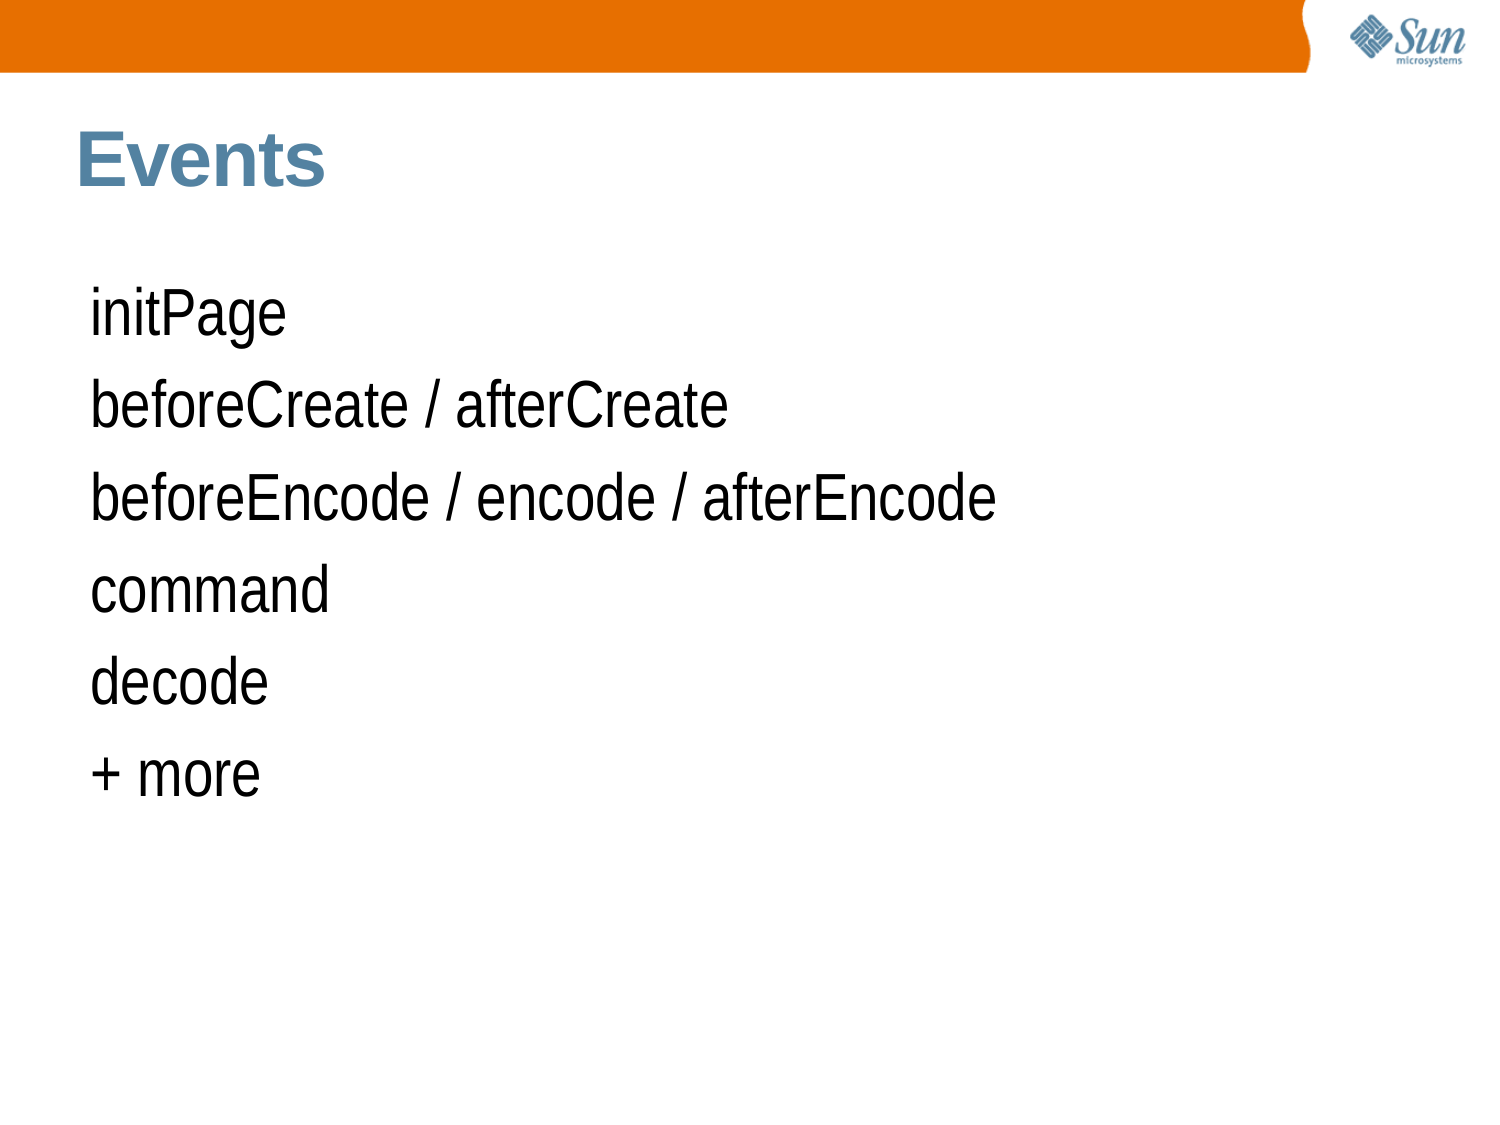

Events
# initPage
beforeCreate / afterCreate
beforeEncode / encode / afterEncode
command
decode
+ more